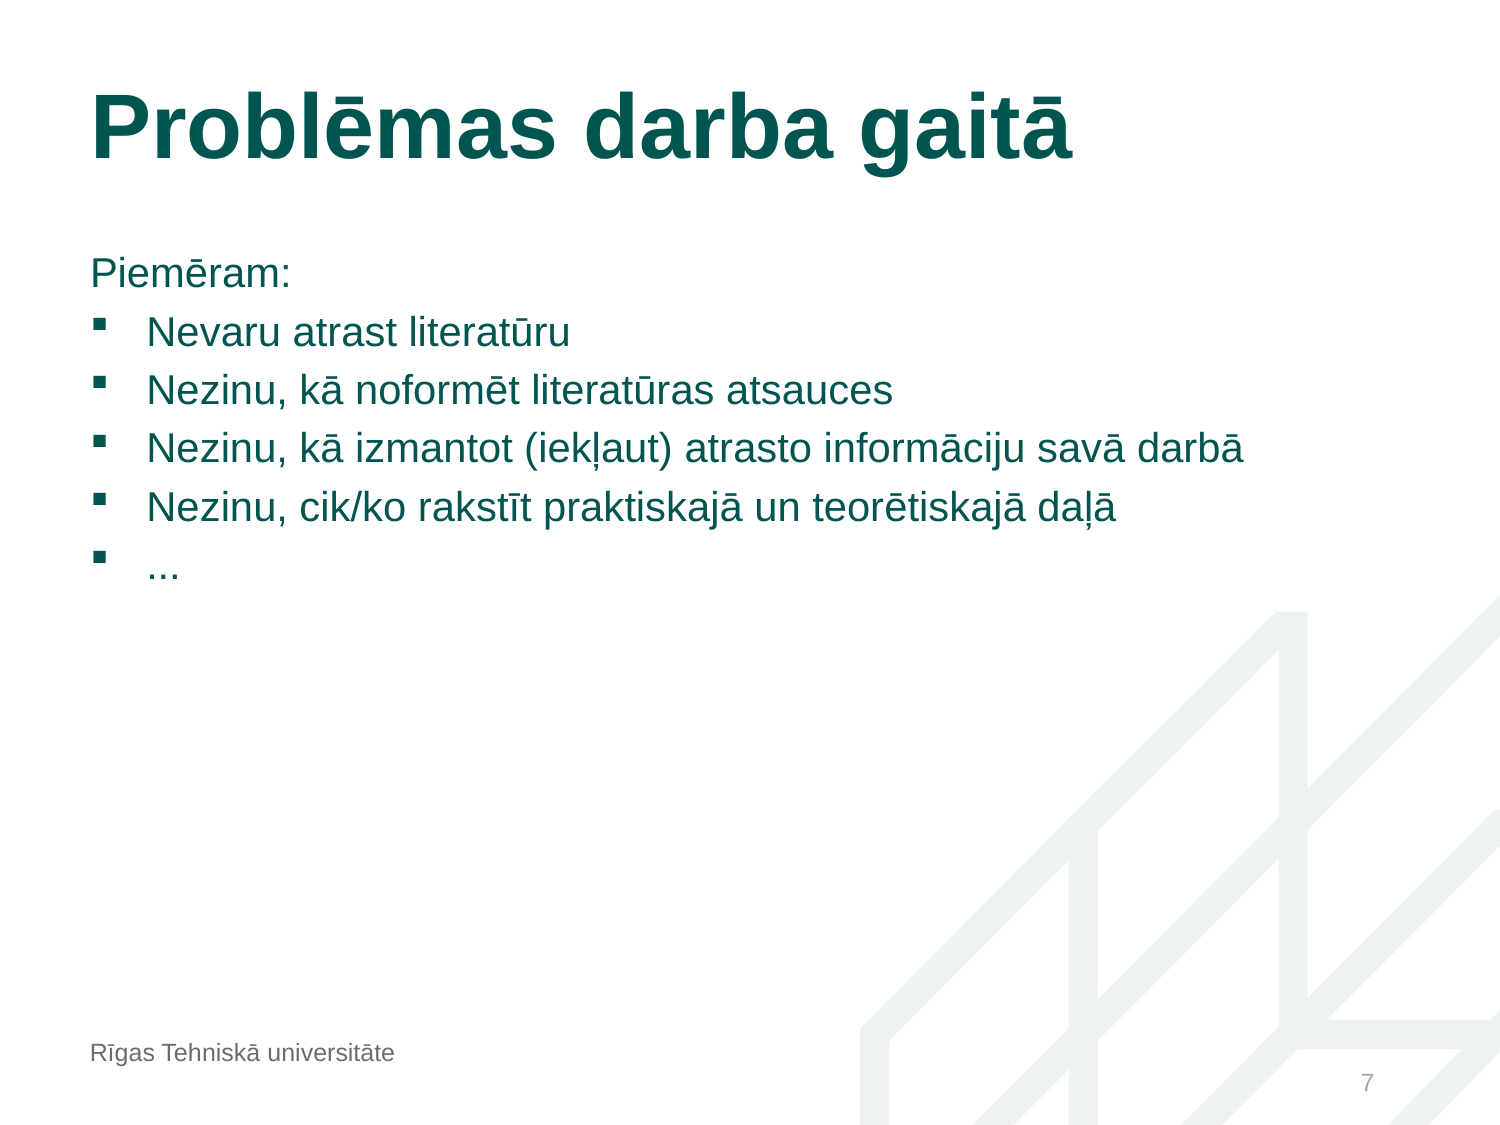

Problēmas darba gaitā
# Piemēram:
Nevaru atrast literatūru
Nezinu, kā noformēt literatūras atsauces
Nezinu, kā izmantot (iekļaut) atrasto informāciju savā darbā
Nezinu, cik/ko rakstīt praktiskajā un teorētiskajā daļā
...
Rīgas Tehniskā universitāte